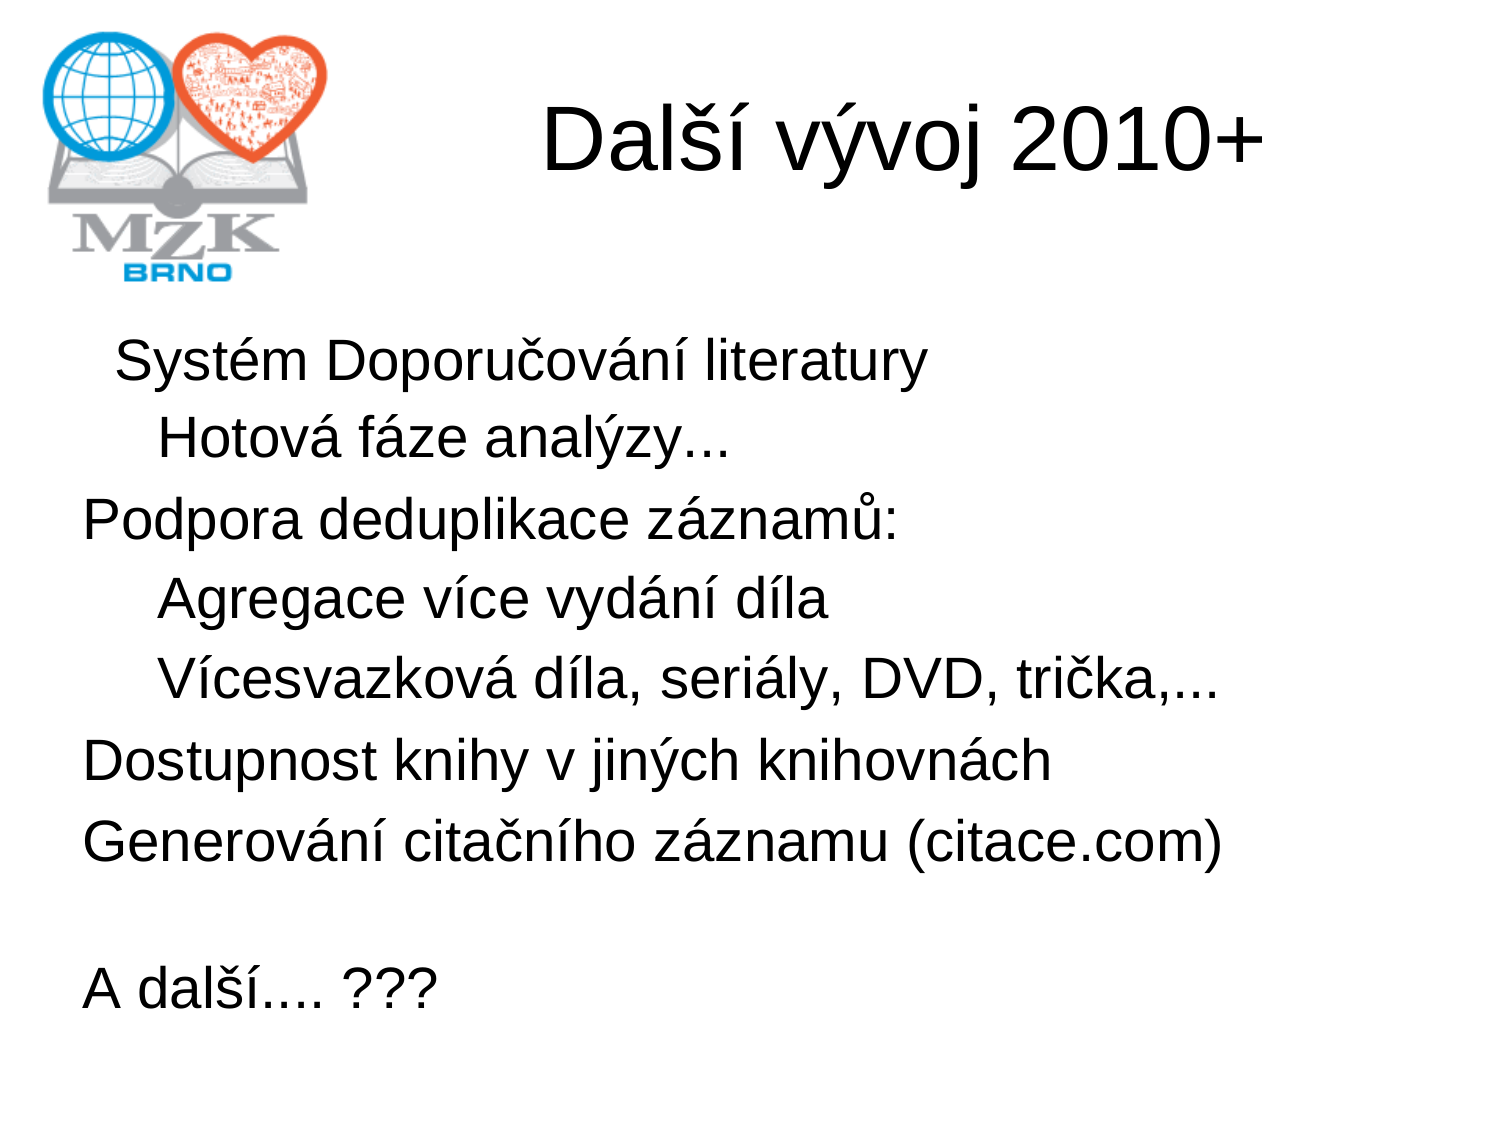

# Další vývoj 2010+
 Systém Doporučování literatury
Hotová fáze analýzy...
Podpora deduplikace záznamů:
Agregace více vydání díla
Vícesvazková díla, seriály, DVD, trička,...
Dostupnost knihy v jiných knihovnách
Generování citačního záznamu (citace.com)
A další.... ???